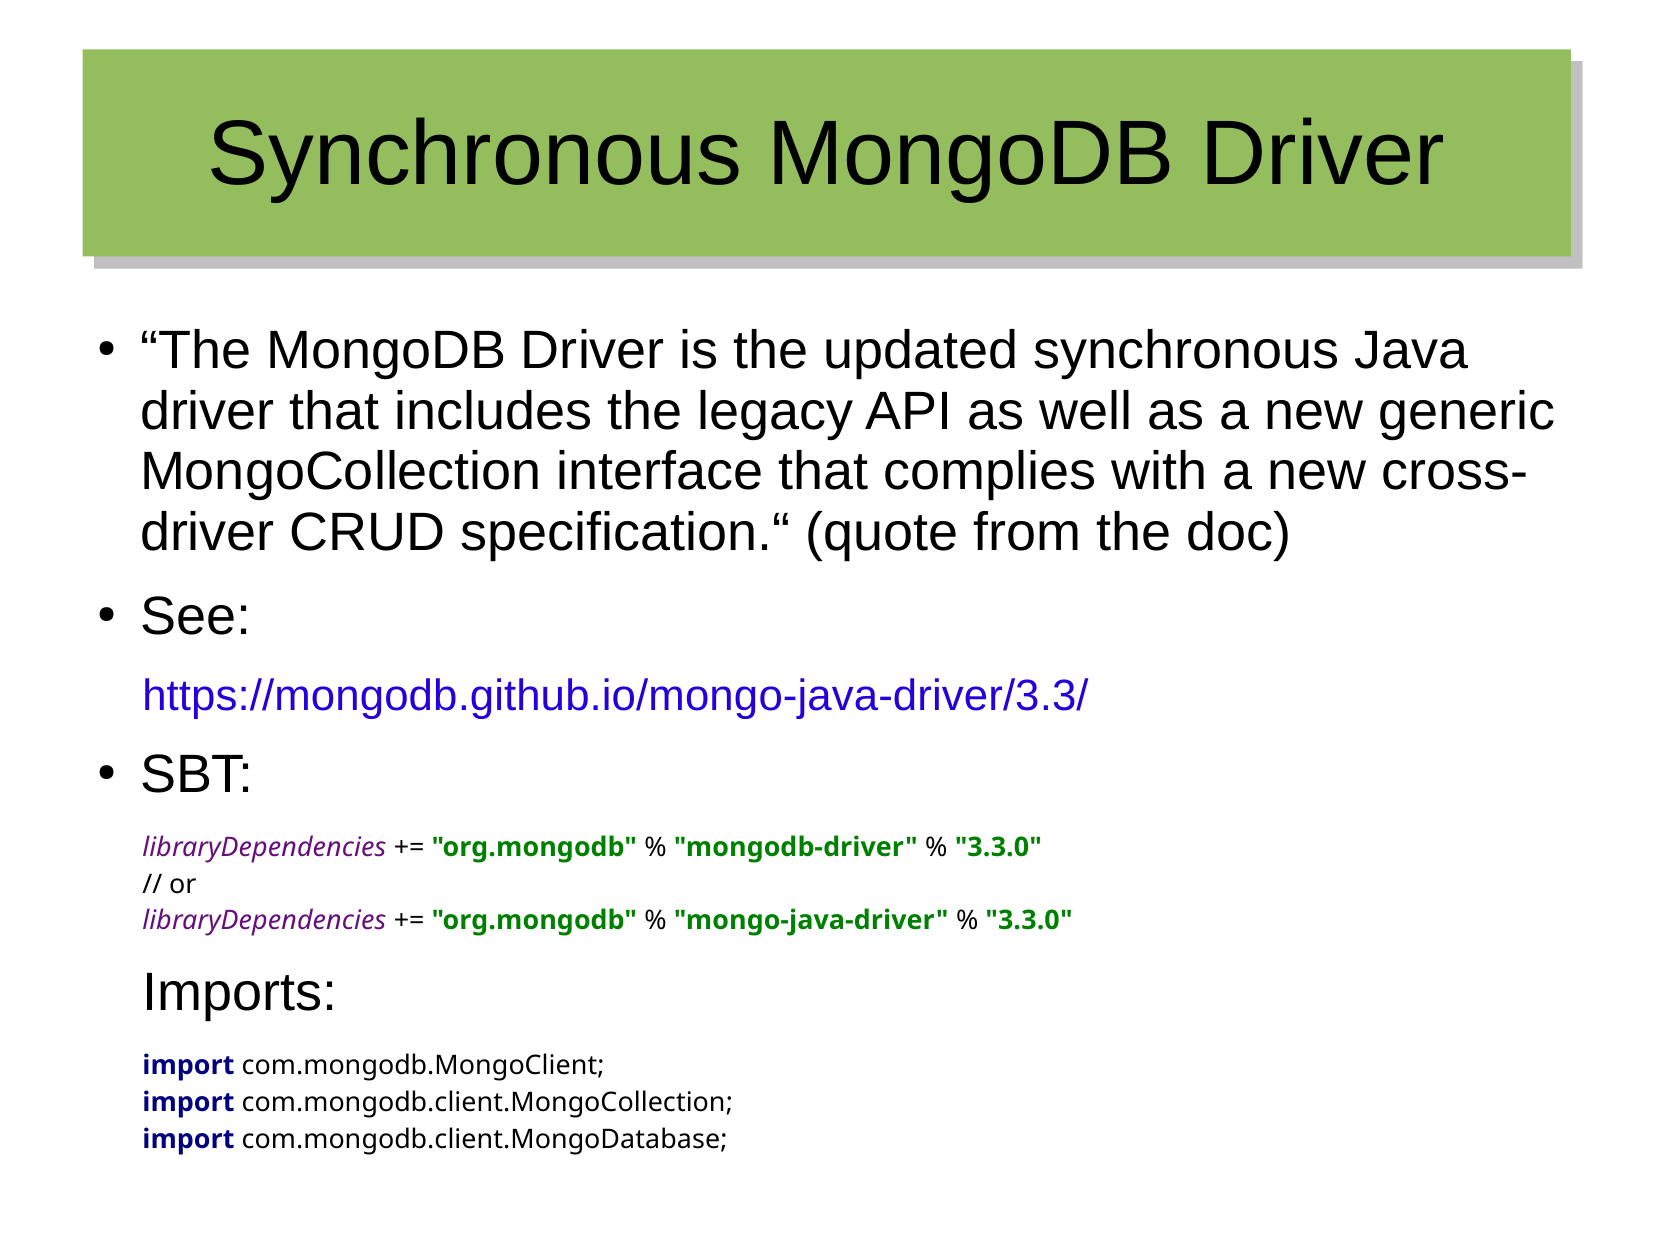

# Synchronous MongoDB Driver
“The MongoDB Driver is the updated synchronous Java driver that includes the legacy API as well as a new generic MongoCollection interface that complies with a new cross-driver CRUD specification.“ (quote from the doc)
See:
https://mongodb.github.io/mongo-java-driver/3.3/
SBT:
libraryDependencies += "org.mongodb" % "mongodb-driver" % "3.3.0"
// or
libraryDependencies += "org.mongodb" % "mongo-java-driver" % "3.3.0"
Imports:
import com.mongodb.MongoClient;
import com.mongodb.client.MongoCollection;
import com.mongodb.client.MongoDatabase;